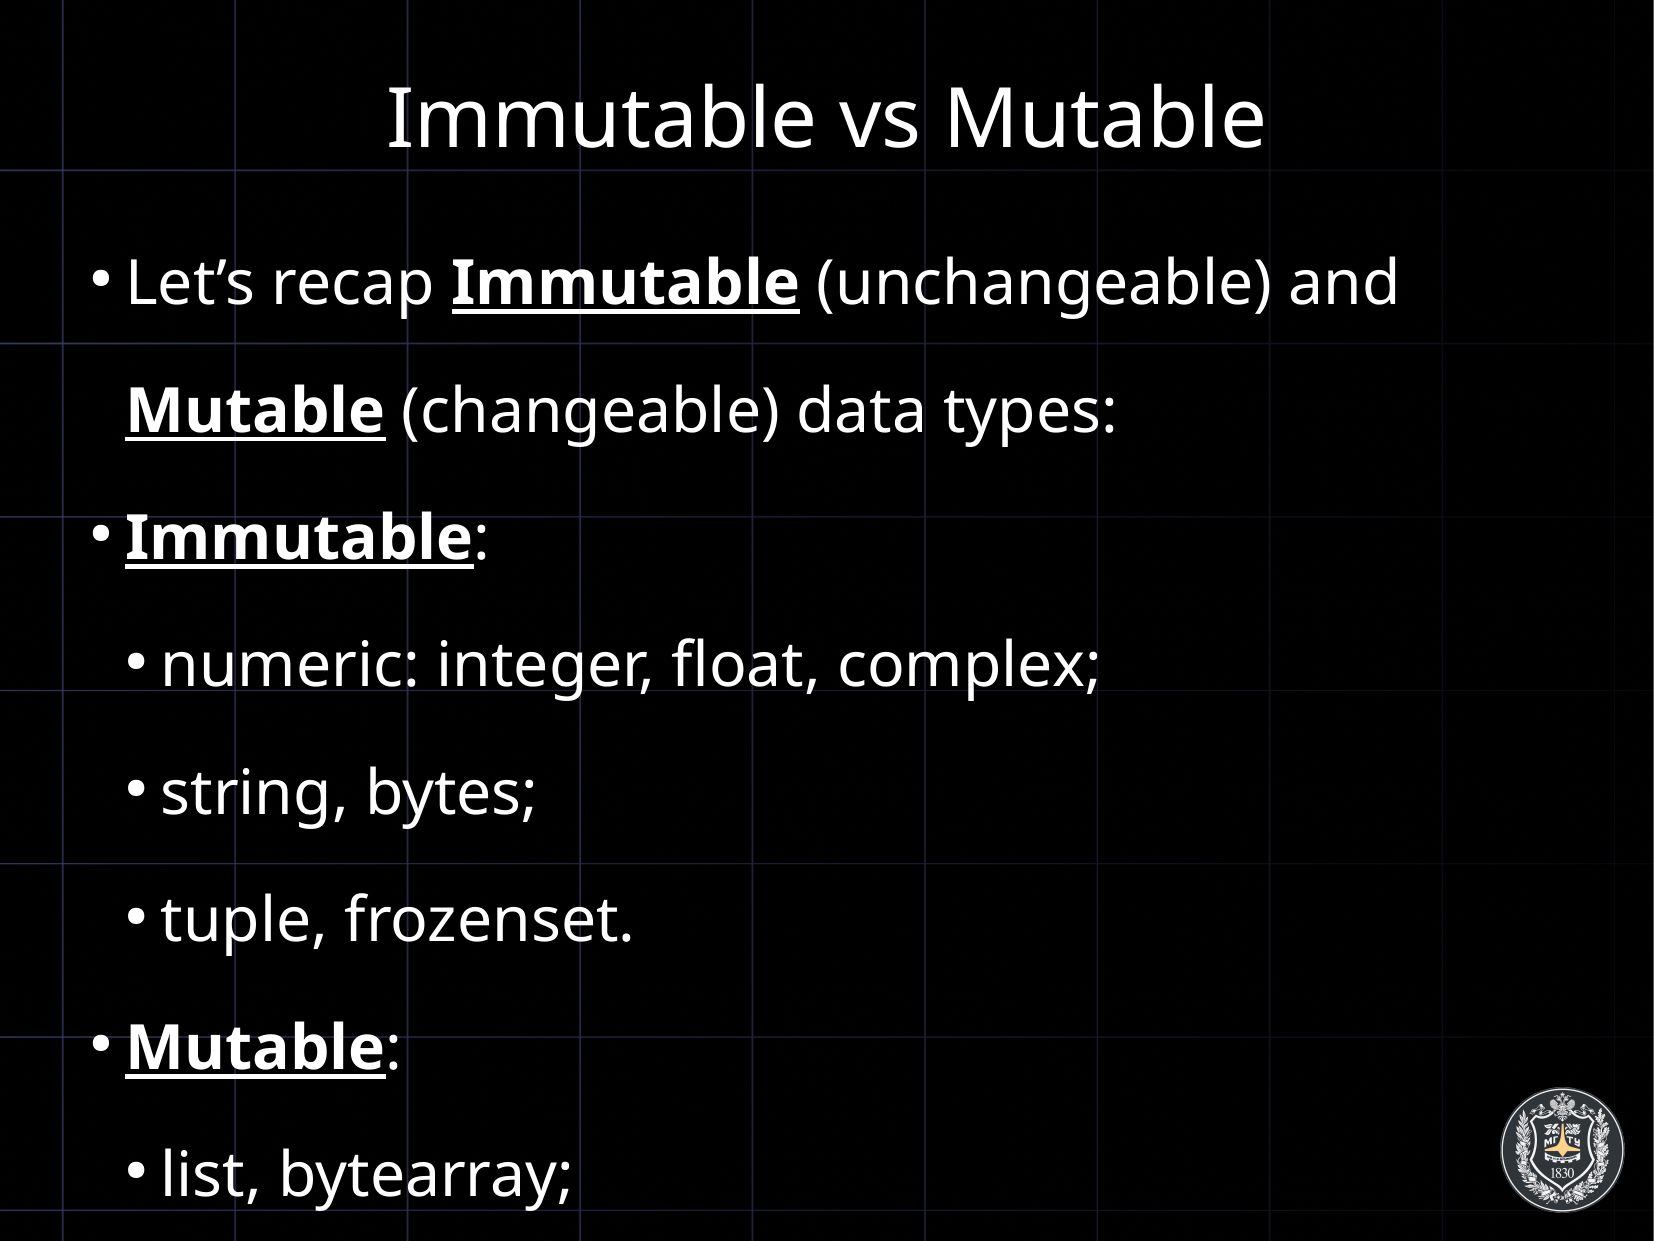

# Immutable vs Mutable
Let’s recap Immutable (unchangeable) and Mutable (changeable) data types:
Immutable:
numeric: integer, float, complex;
string, bytes;
tuple, frozenset.
Mutable:
list, bytearray;
dict, set;
user defined types.